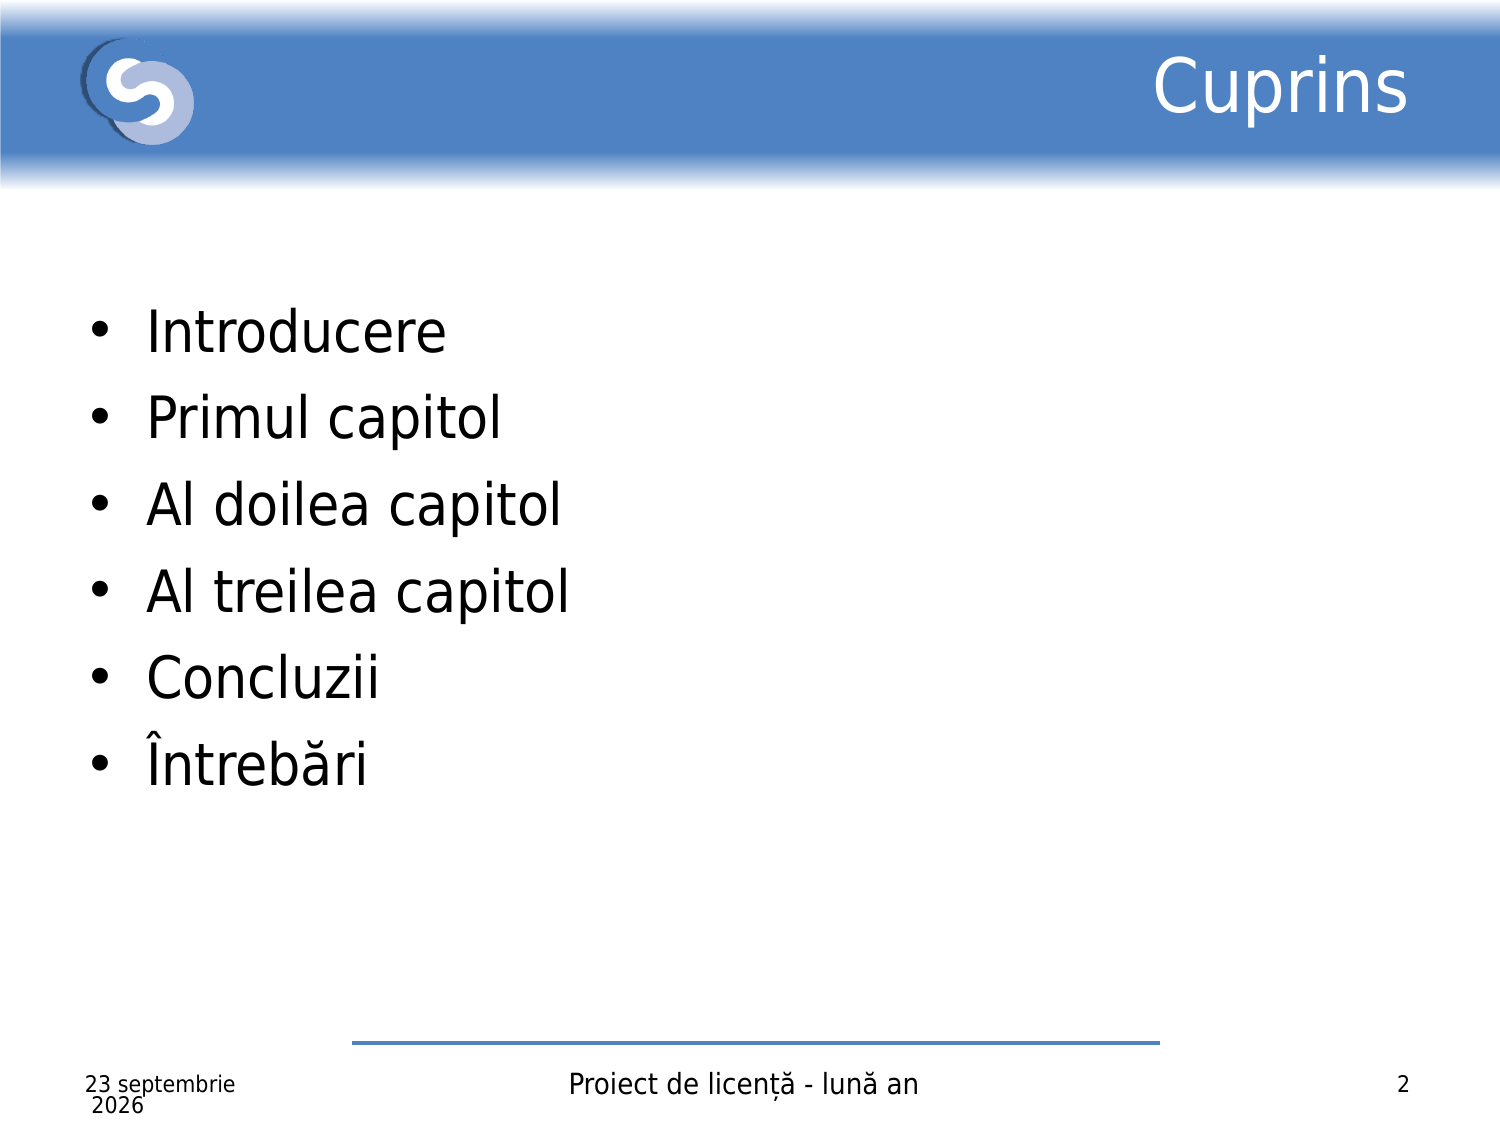

# Cuprins
Introducere
Primul capitol
Al doilea capitol
Al treilea capitol
Concluzii
Întrebări
Proiect de licență - lună an
2